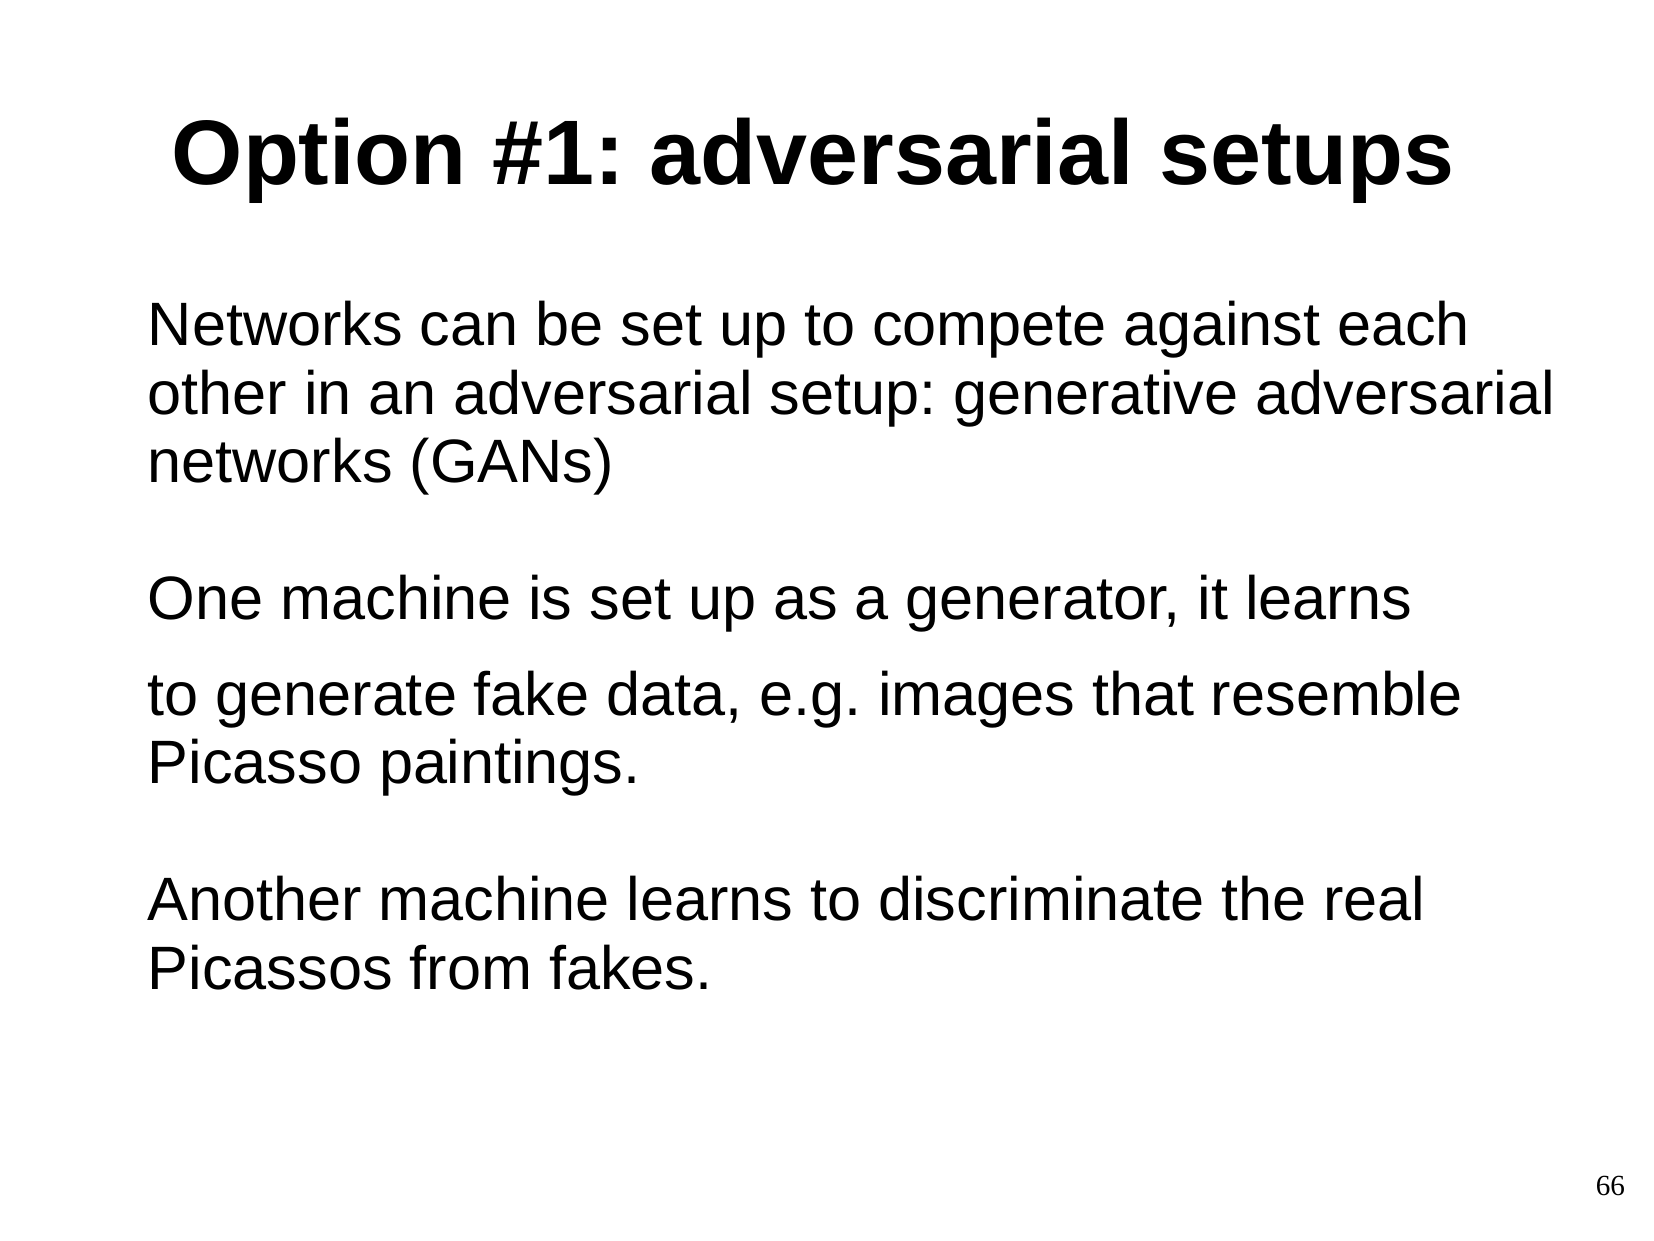

# Option #1: adversarial setups
Networks can be set up to compete against each other in an adversarial setup: generative adversarial networks (GANs)
One machine is set up as a generator, it learns
to generate fake data, e.g. images that resemble Picasso paintings.
Another machine learns to discriminate the real Picassos from fakes.
66